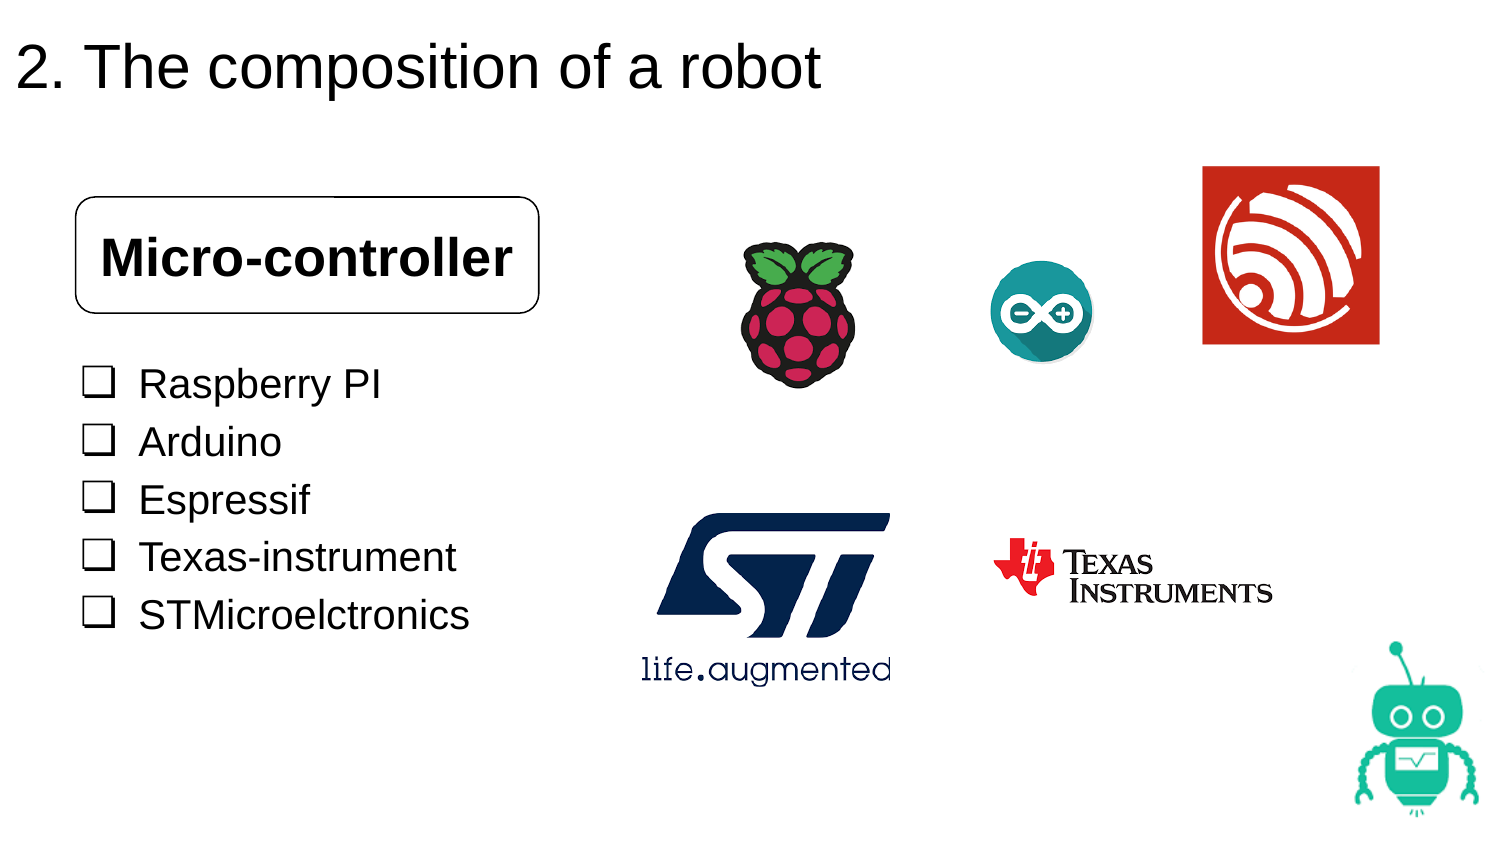

# 2. The composition of a robot
Micro-controller
Raspberry PI
Arduino
Espressif
Texas-instrument
STMicroelctronics